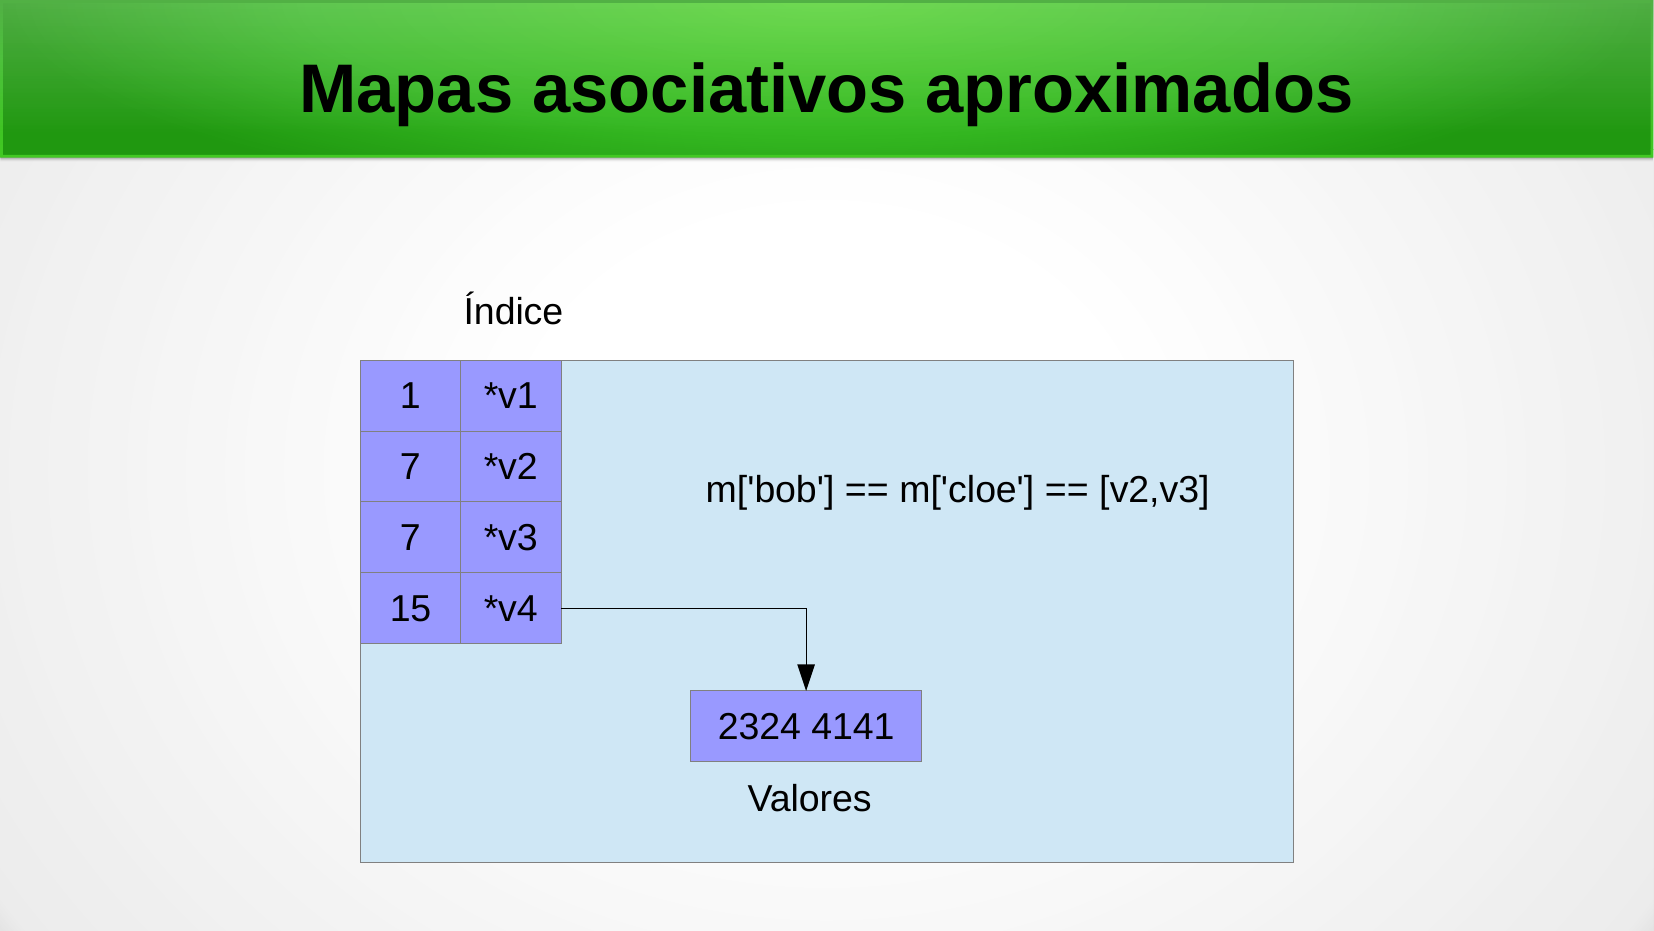

# Mapas asociativos aproximados
Índice
1
*v1
7
*v2
m['bob'] == m['cloe'] == [v2,v3]
7
*v3
15
*v4
2324 4141
Valores